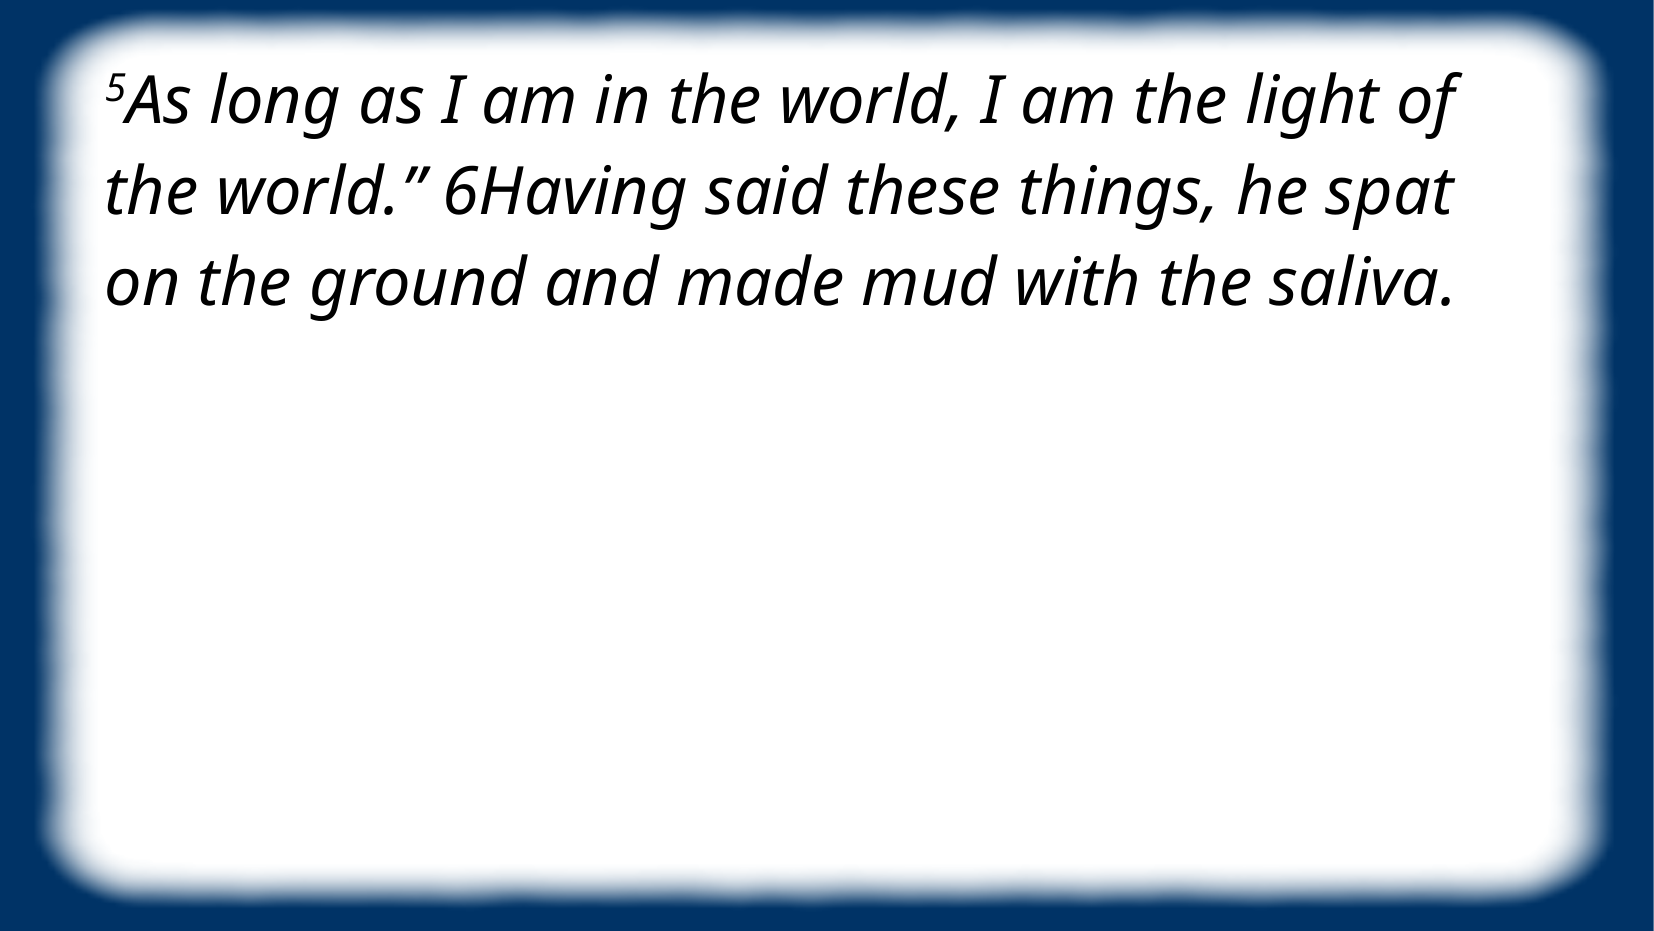

5As long as I am in the world, I am the light of the world.” 6Having said these things, he spat on the ground and made mud with the saliva.